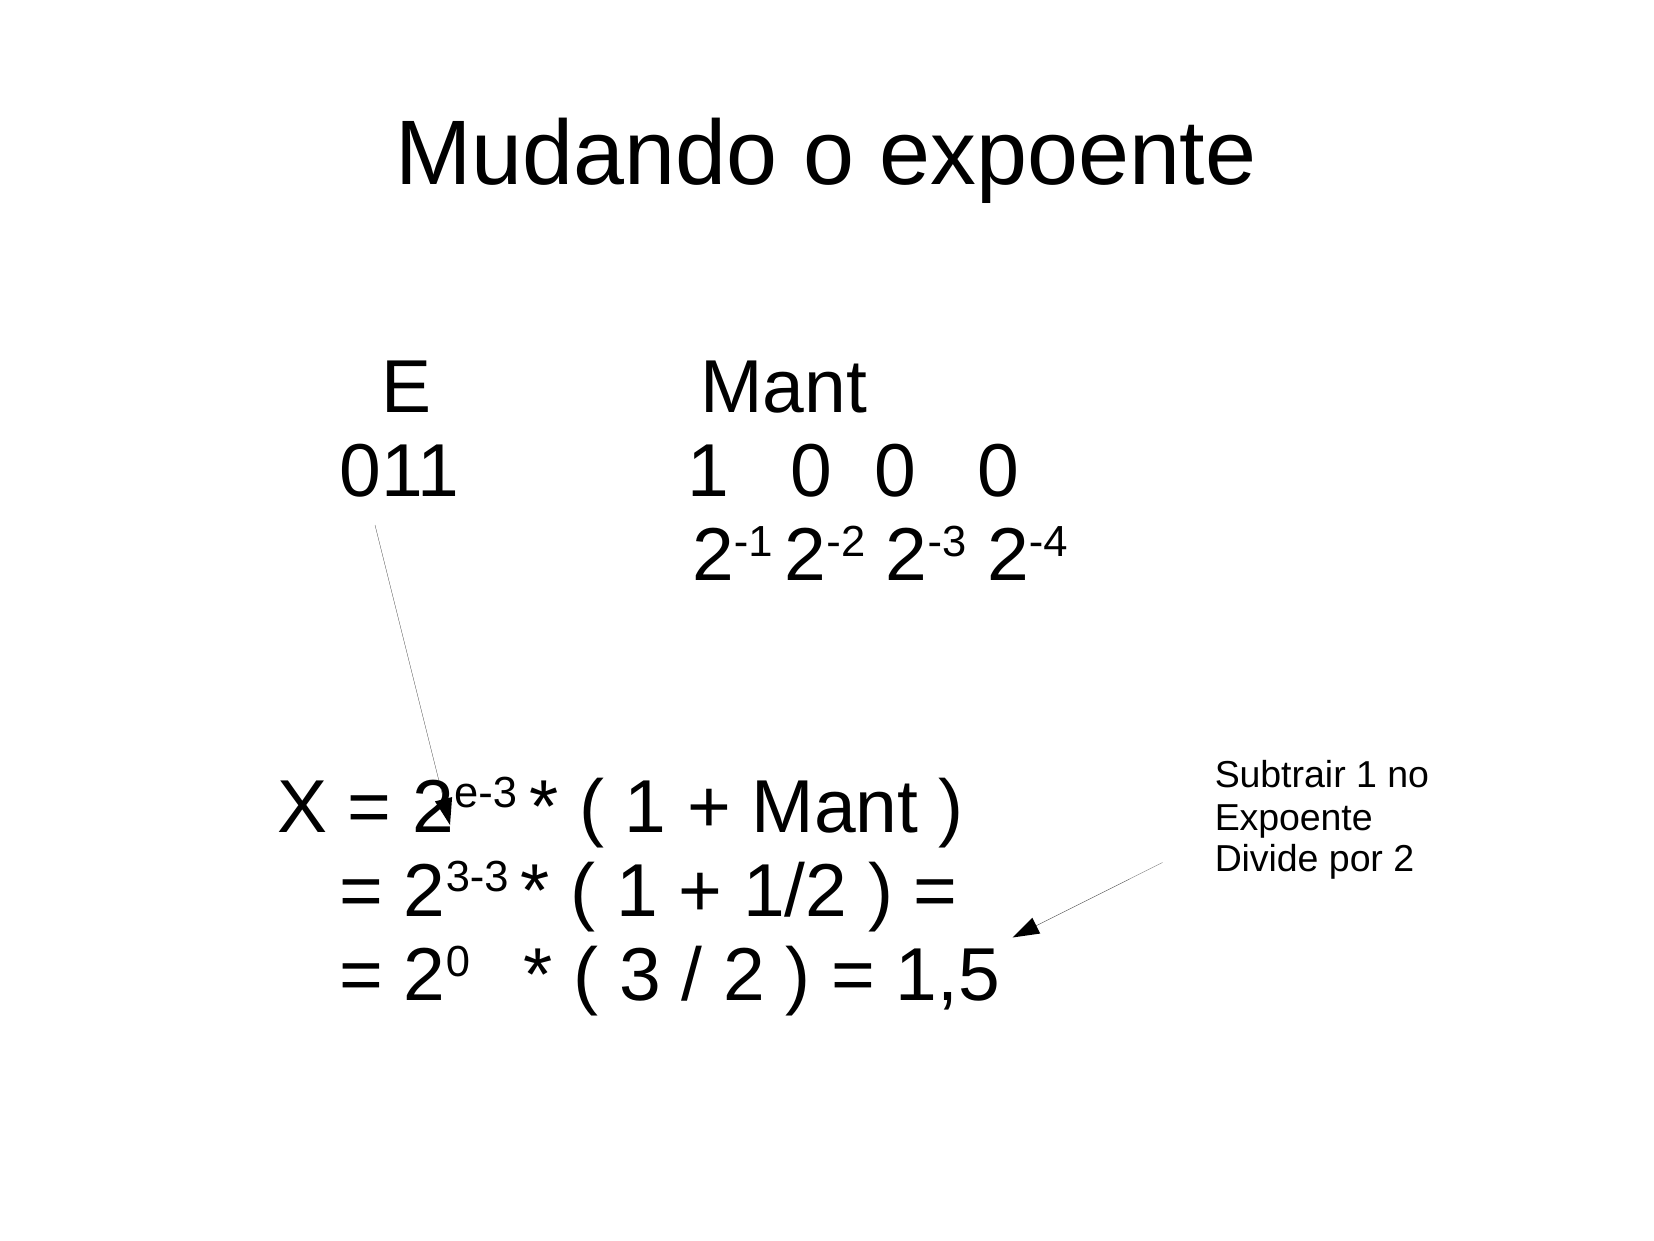

# Mudando o expoente
 E Mant
 011 1 0 0 0
 2-1 2-2 2-3 2-4
X = 2e-3 * ( 1 + Mant )
 = 23-3 * ( 1 + 1/2 ) =
 = 20 * ( 3 / 2 ) = 1,5
Subtrair 1 no
Expoente
Divide por 2